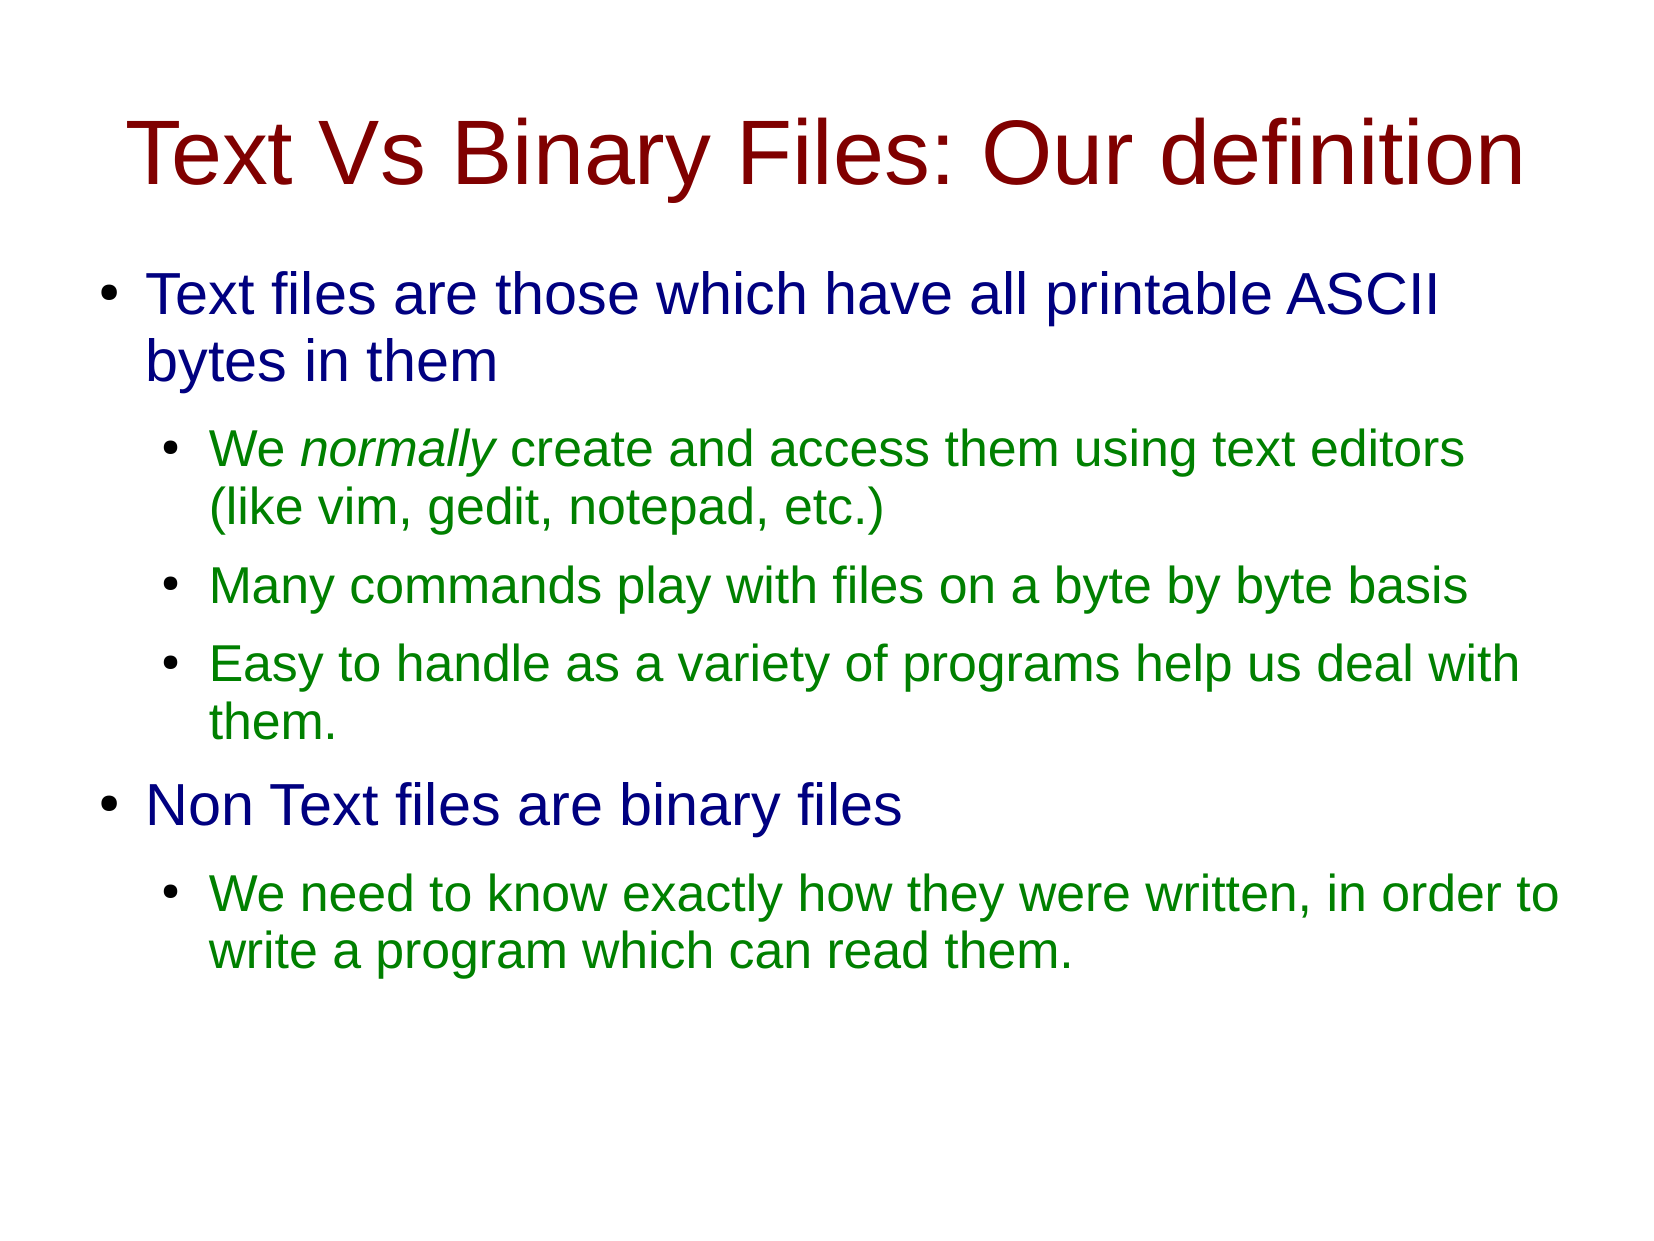

# Text Vs Binary Files: Our definition
Text files are those which have all printable ASCII bytes in them
We normally create and access them using text editors (like vim, gedit, notepad, etc.)
Many commands play with files on a byte by byte basis
Easy to handle as a variety of programs help us deal with them.
Non Text files are binary files
We need to know exactly how they were written, in order to write a program which can read them.